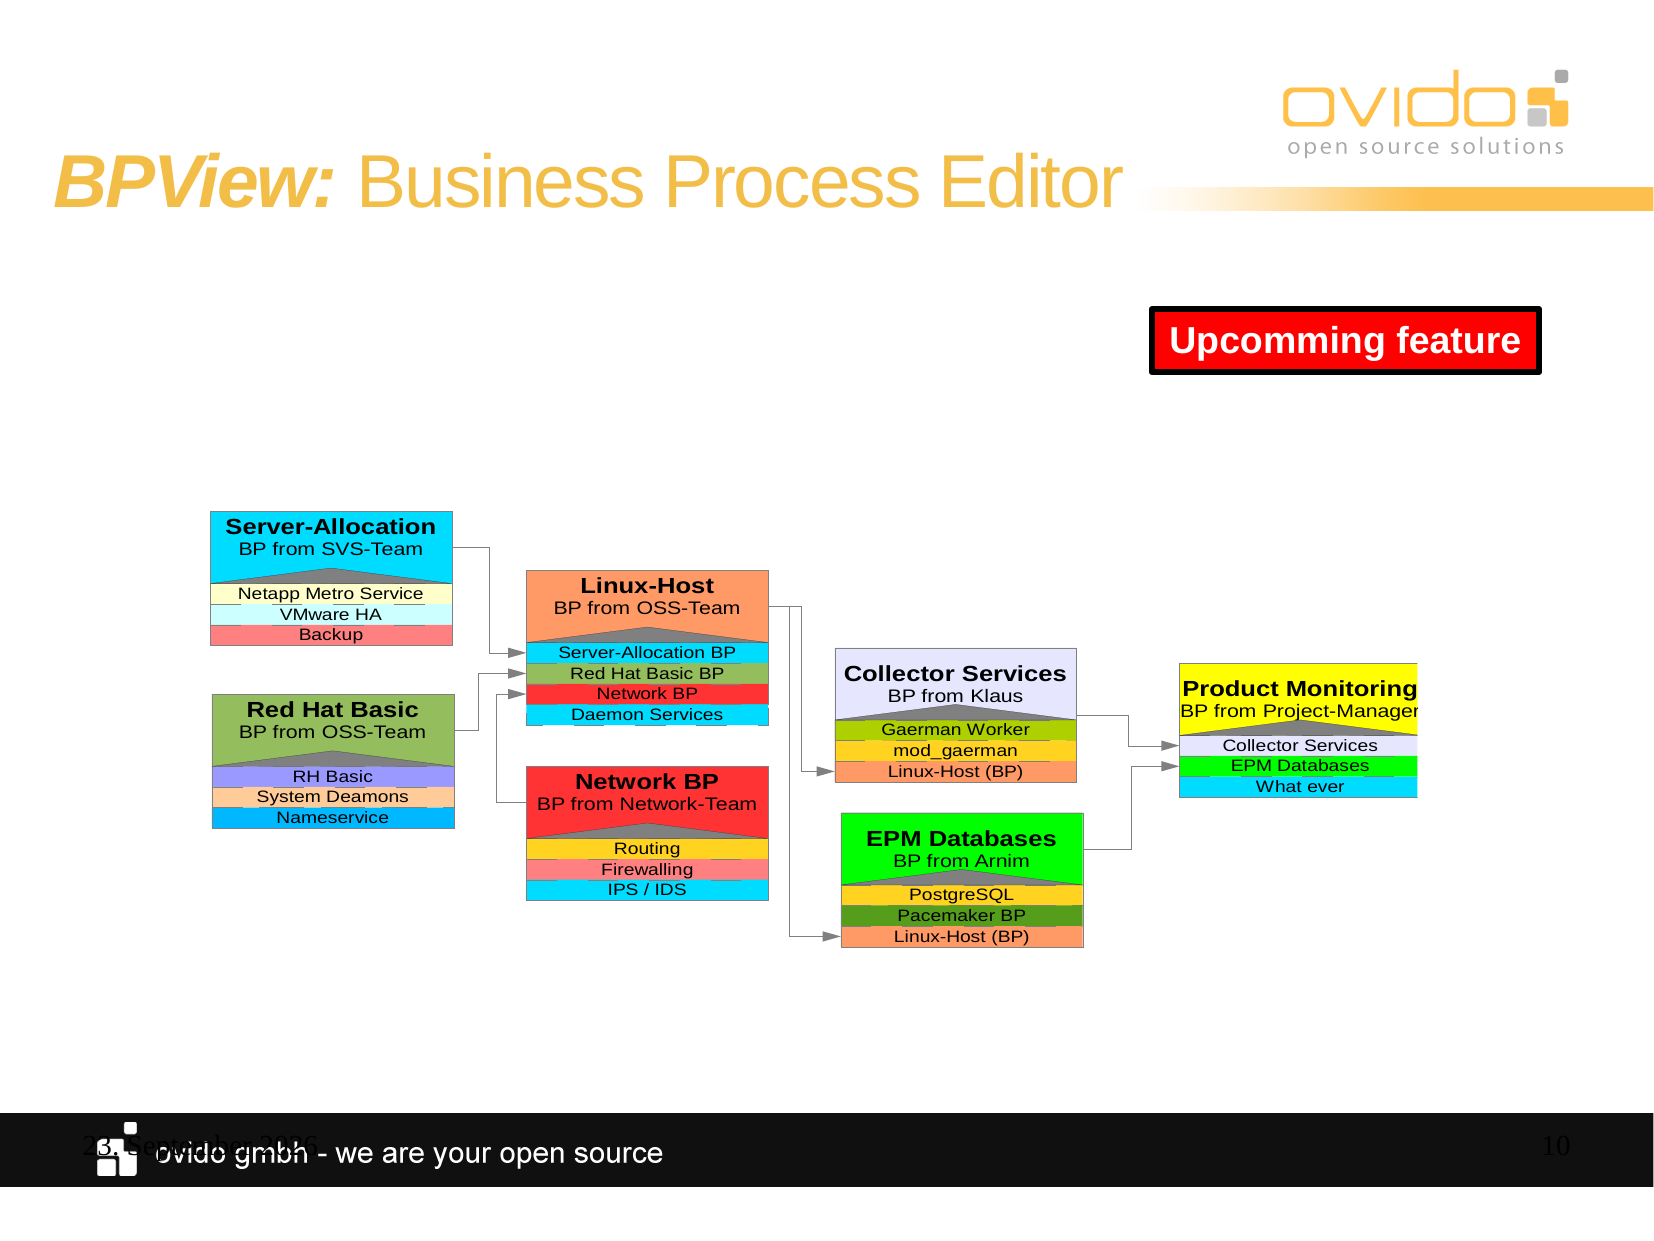

# BPView: Business Process Editor
Upcomming feature
10